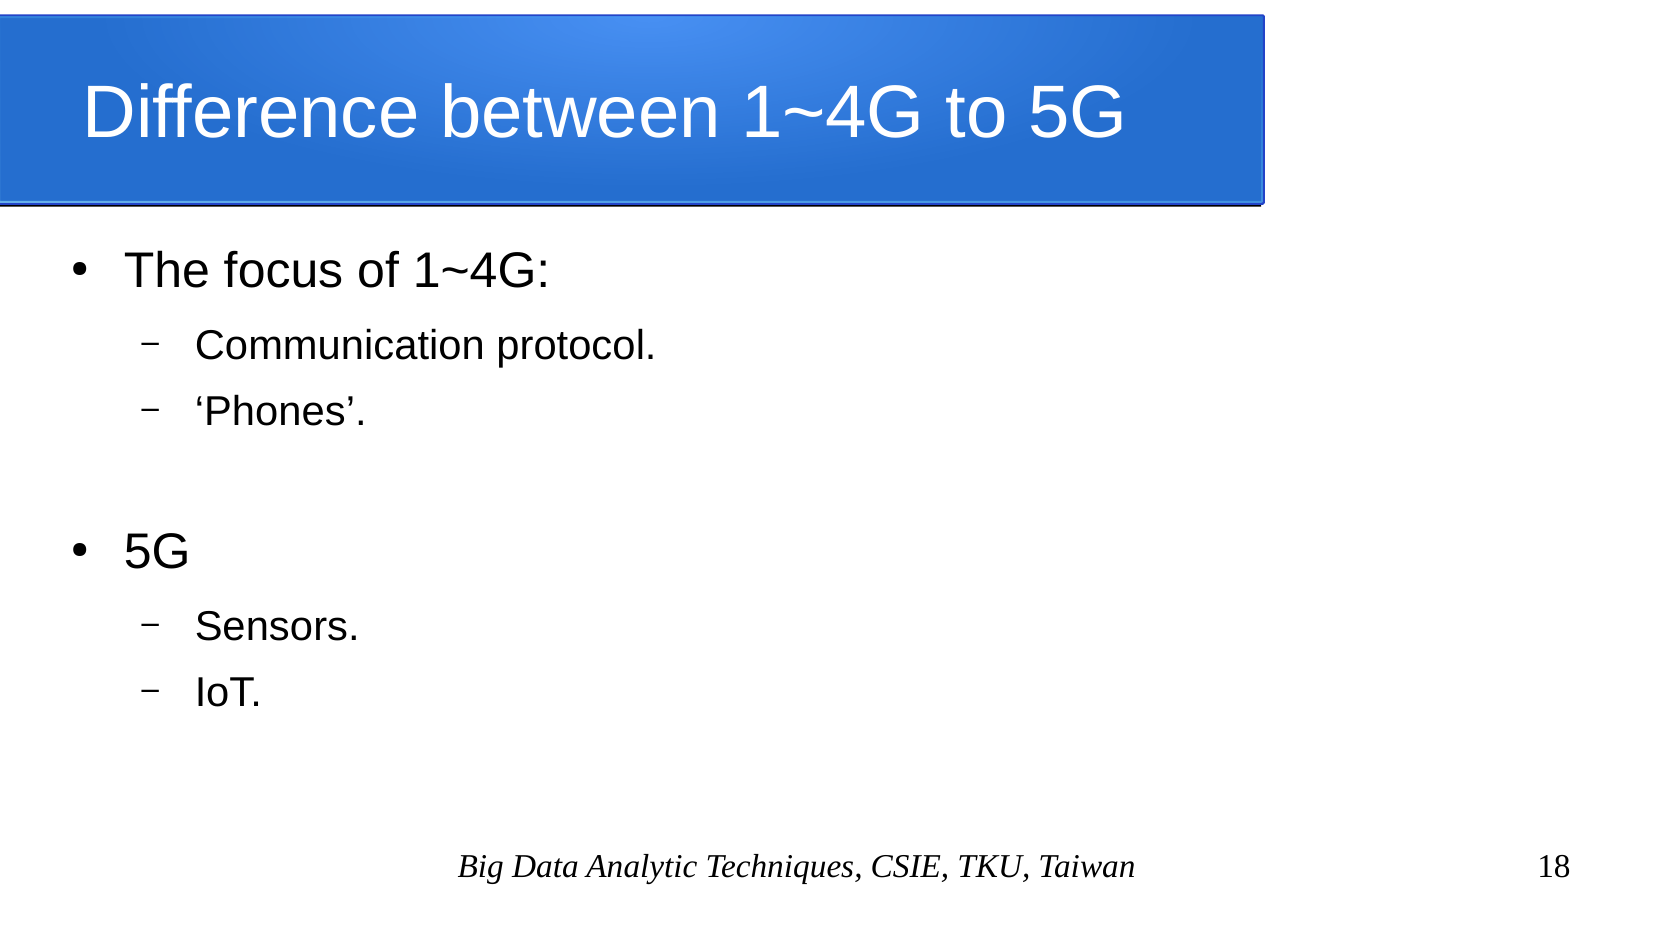

# Difference between 1~4G to 5G
The focus of 1~4G:
Communication protocol.
‘Phones’.
5G
Sensors.
IoT.
Big Data Analytic Techniques, CSIE, TKU, Taiwan
18